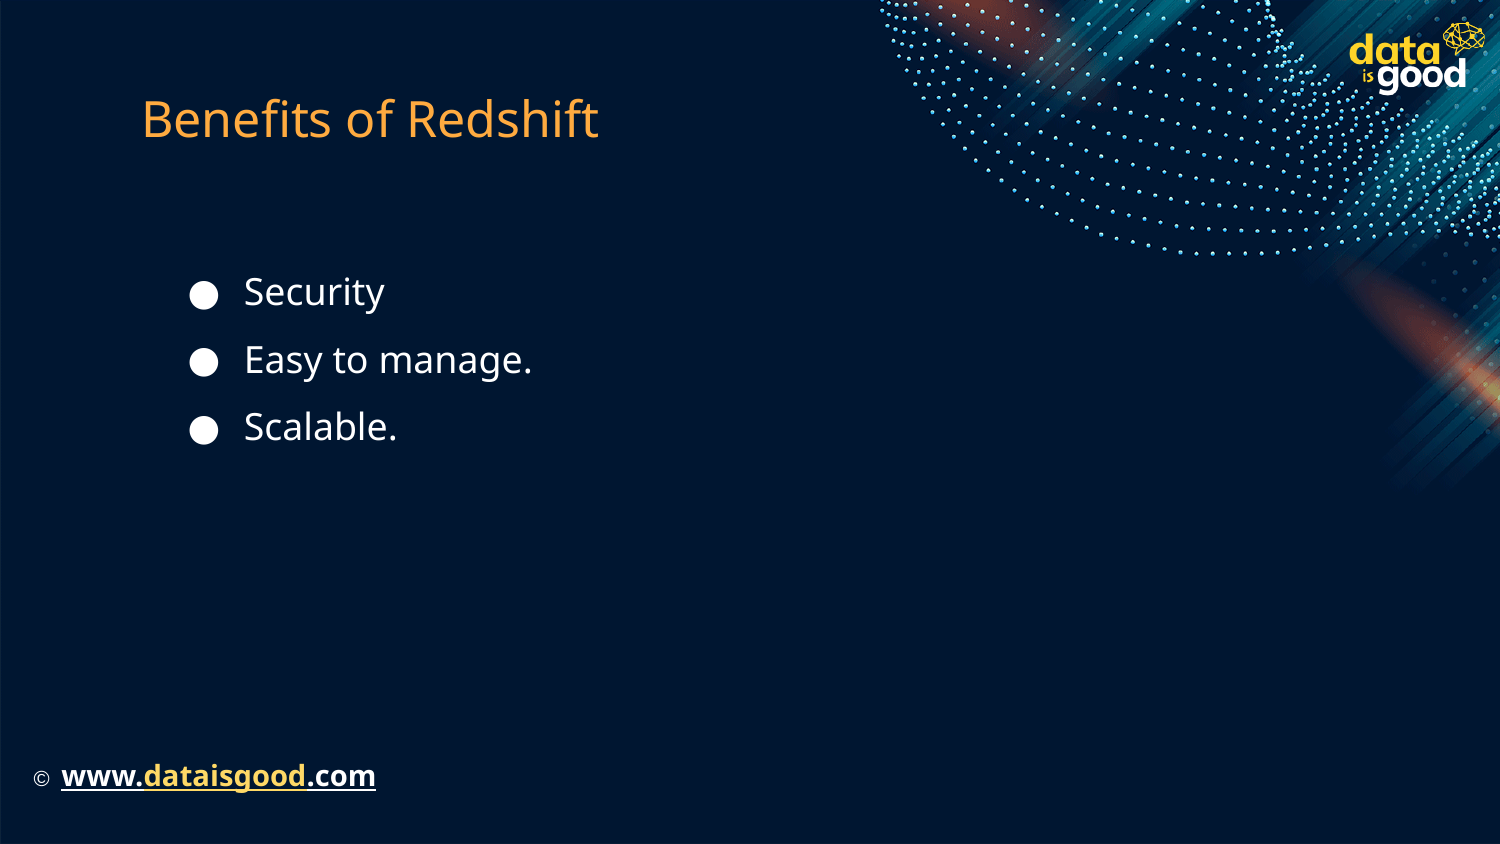

# Benefits of Redshift
Security
Easy to manage.
Scalable.